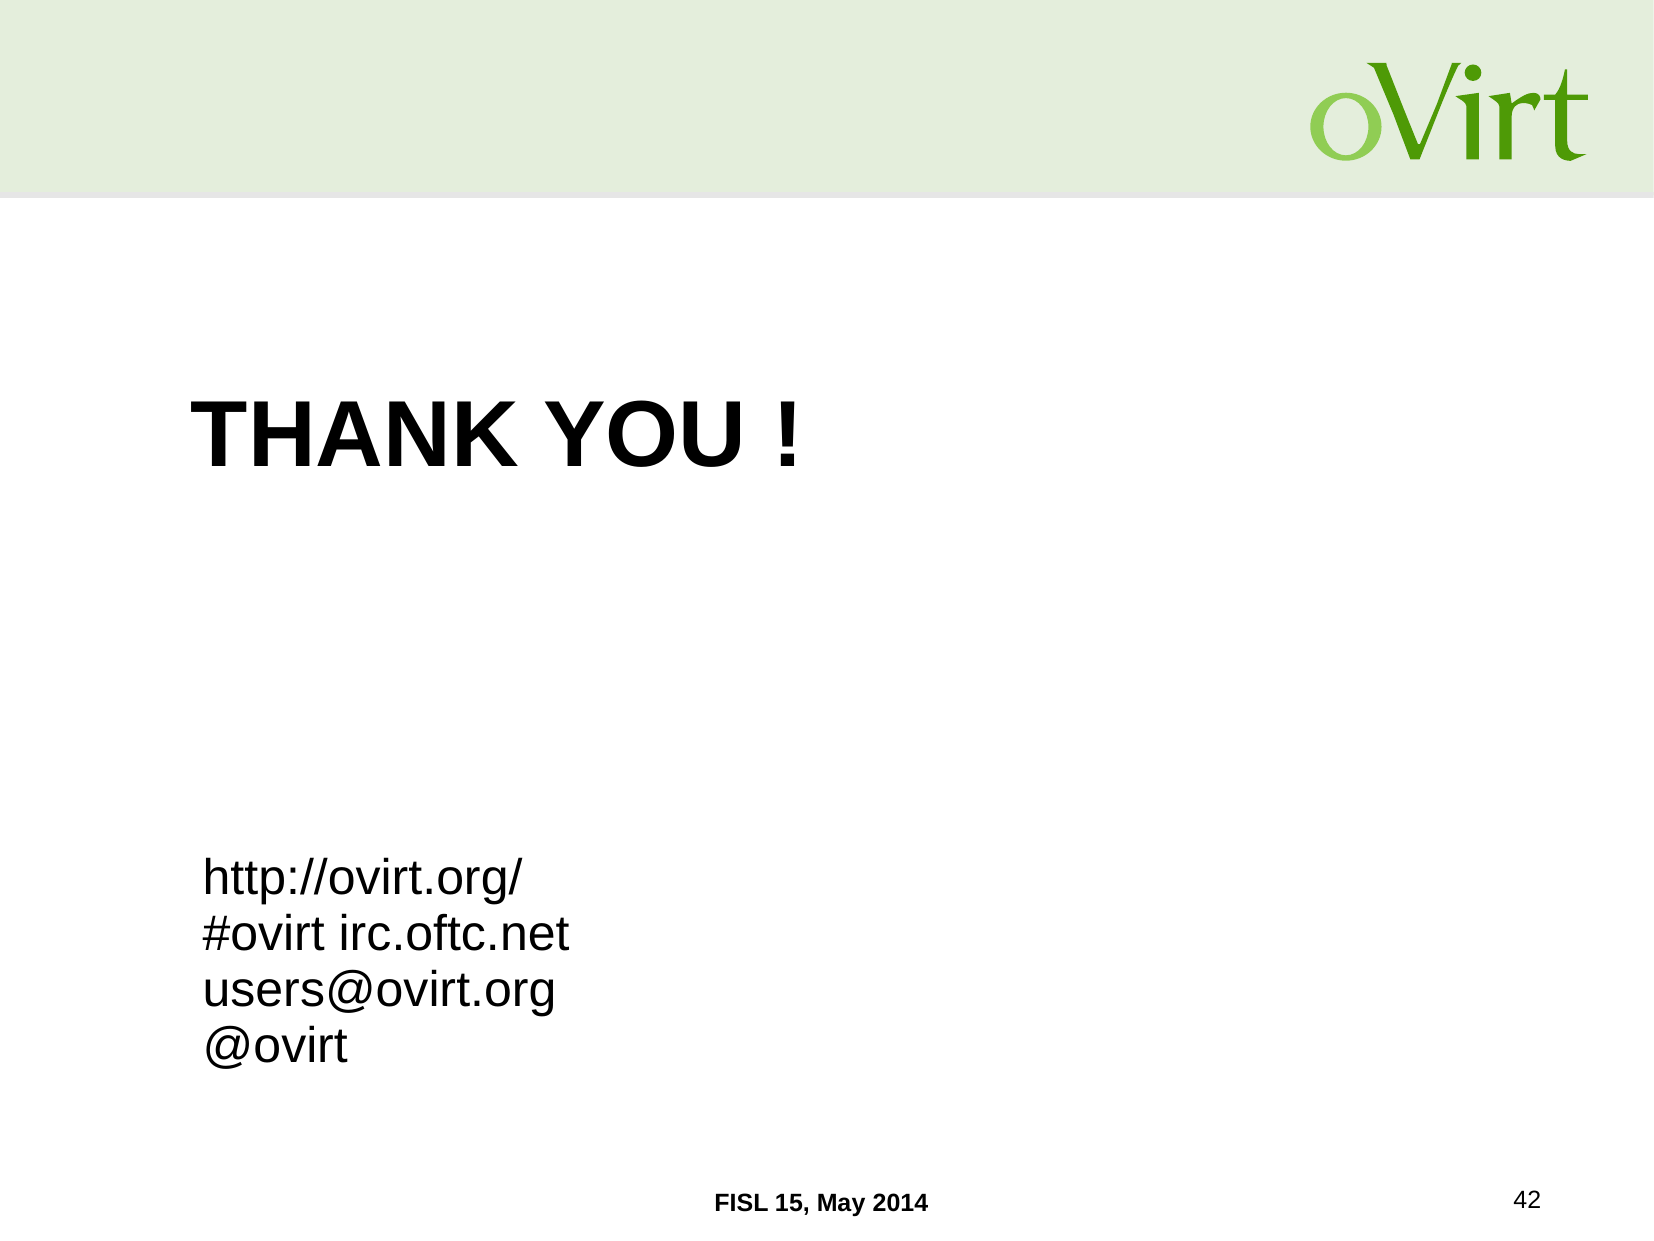

THANK YOU !
http://ovirt.org/
#ovirt irc.oftc.net
users@ovirt.org
@ovirt